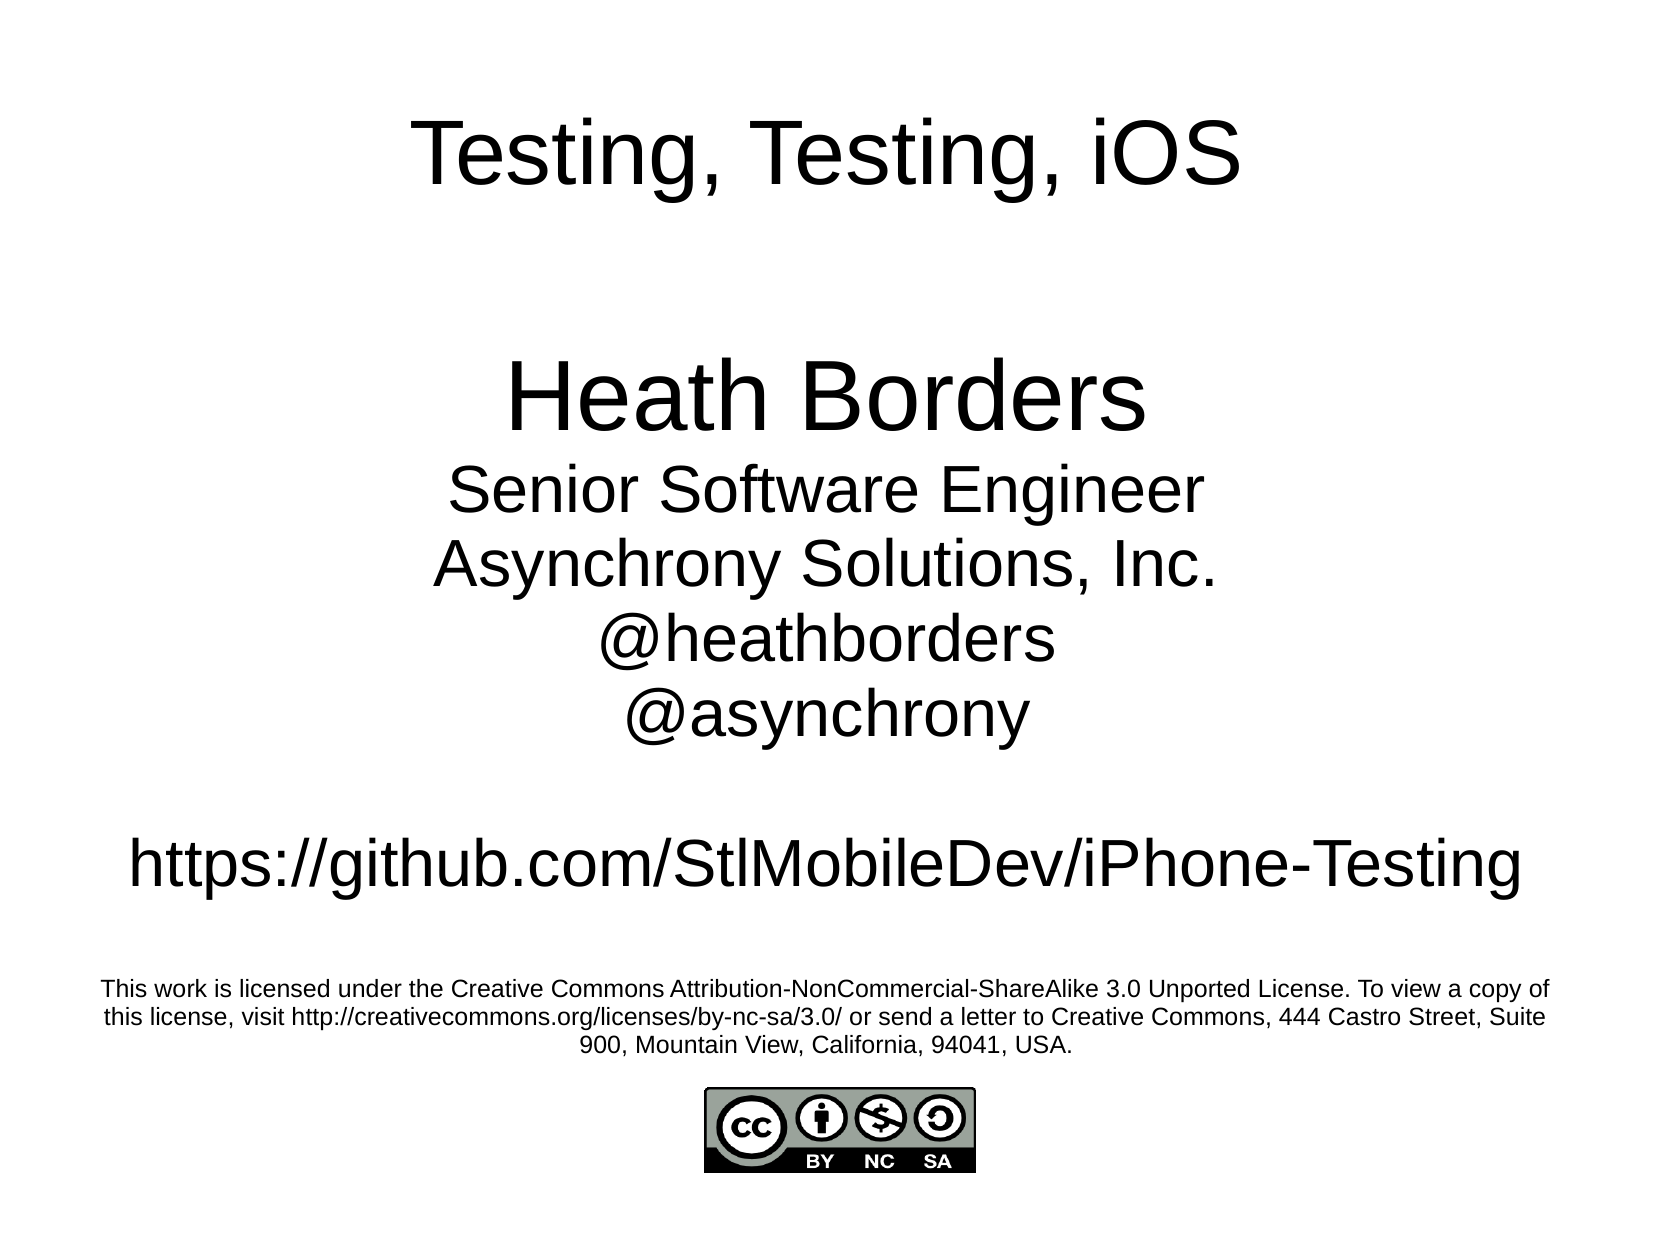

# Testing, Testing, iOS
Heath Borders
Senior Software Engineer
Asynchrony Solutions, Inc.
@heathborders
@asynchrony
https://github.com/StlMobileDev/iPhone-Testing
This work is licensed under the Creative Commons Attribution-NonCommercial-ShareAlike 3.0 Unported License. To view a copy of this license, visit http://creativecommons.org/licenses/by-nc-sa/3.0/ or send a letter to Creative Commons, 444 Castro Street, Suite 900, Mountain View, California, 94041, USA.